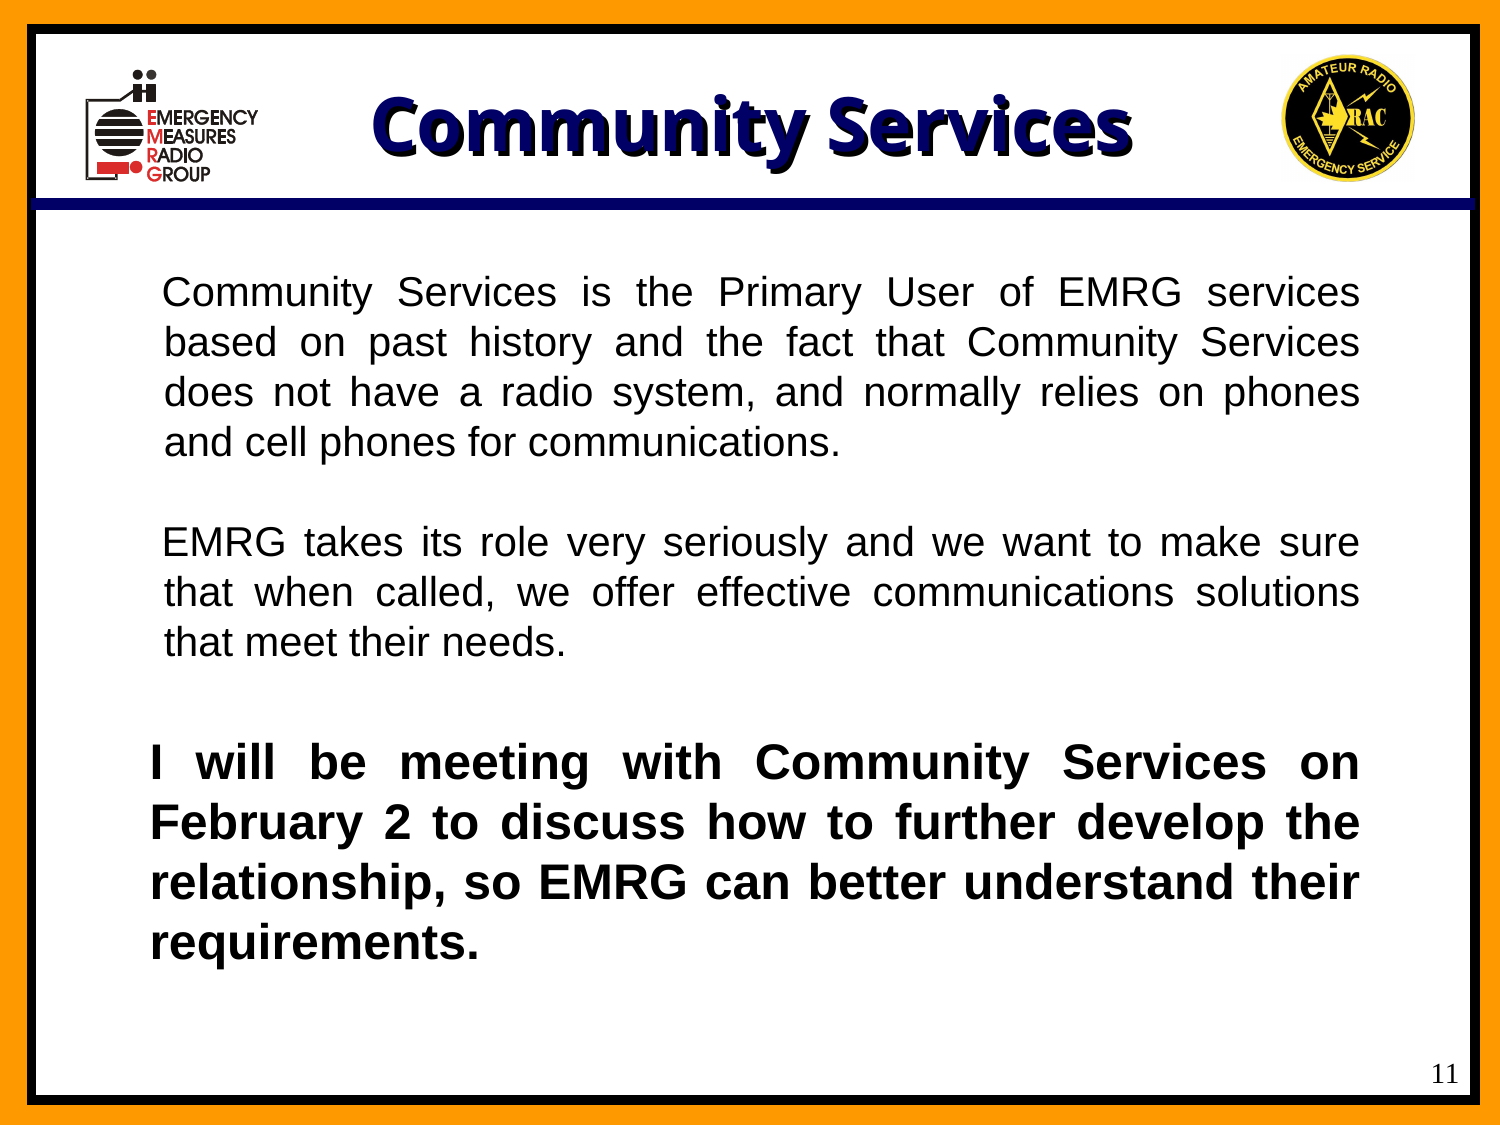

Community Services
Community Services is the Primary User of EMRG services based on past history and the fact that Community Services does not have a radio system, and normally relies on phones and cell phones for communications.
EMRG takes its role very seriously and we want to make sure that when called, we offer effective communications solutions that meet their needs.
I will be meeting with Community Services on February 2 to discuss how to further develop the relationship, so EMRG can better understand their requirements.
11